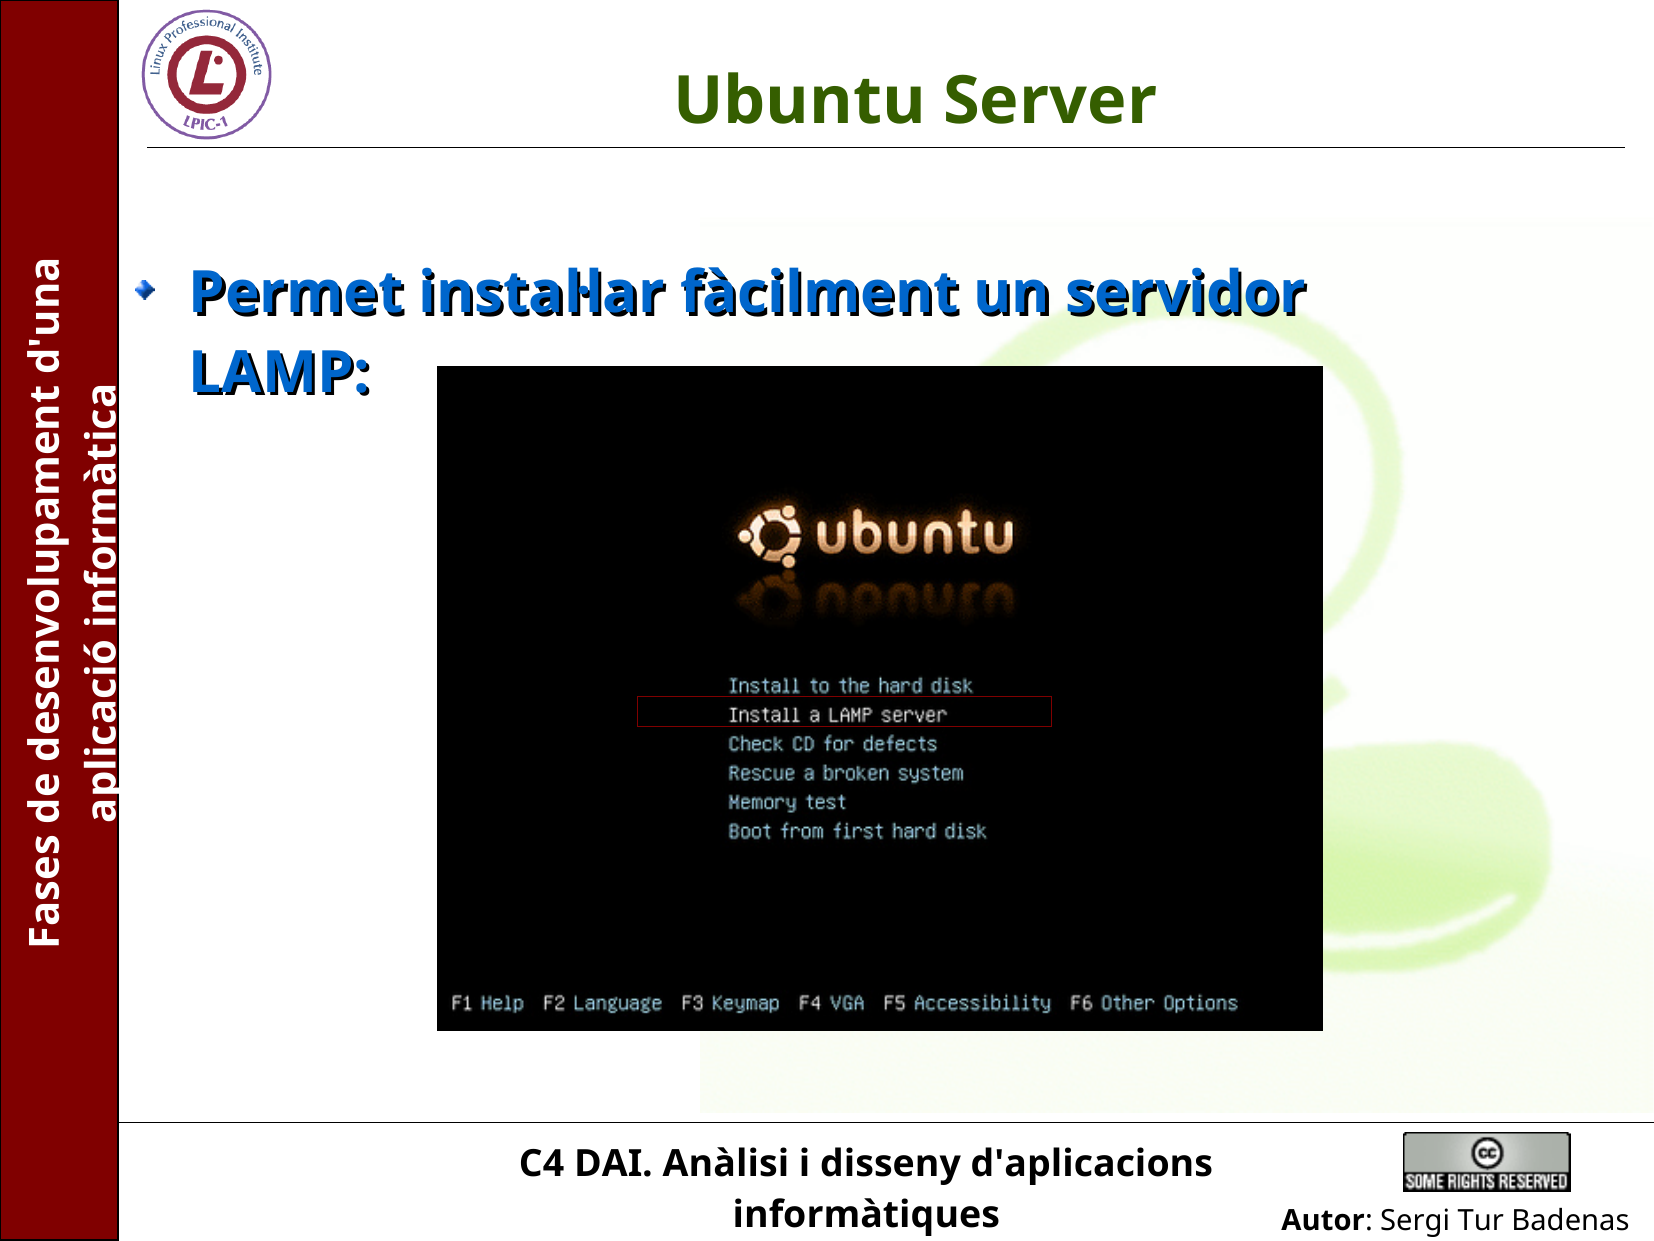

# Ubuntu Server
Permet instal·lar fàcilment un servidor LAMP: